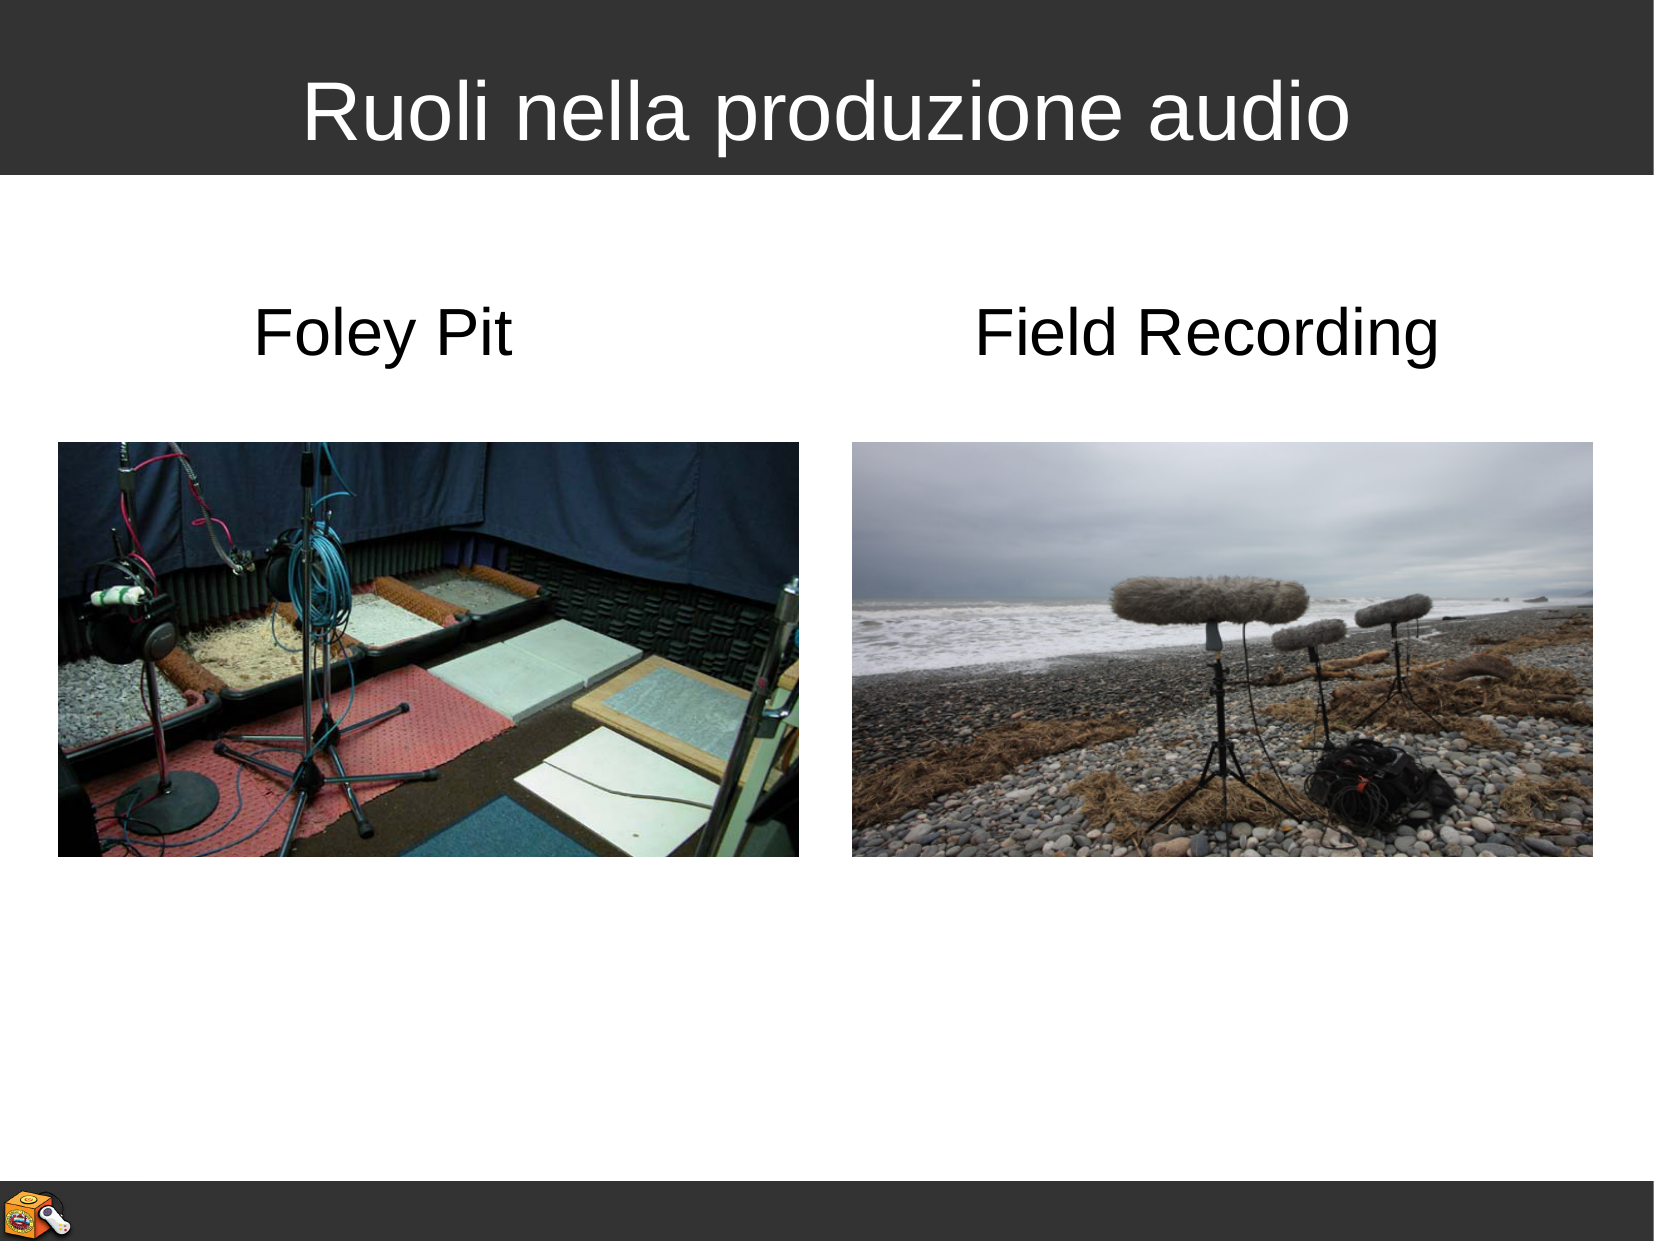

# Ruoli nella produzione audio
Field Recording
Foley Pit